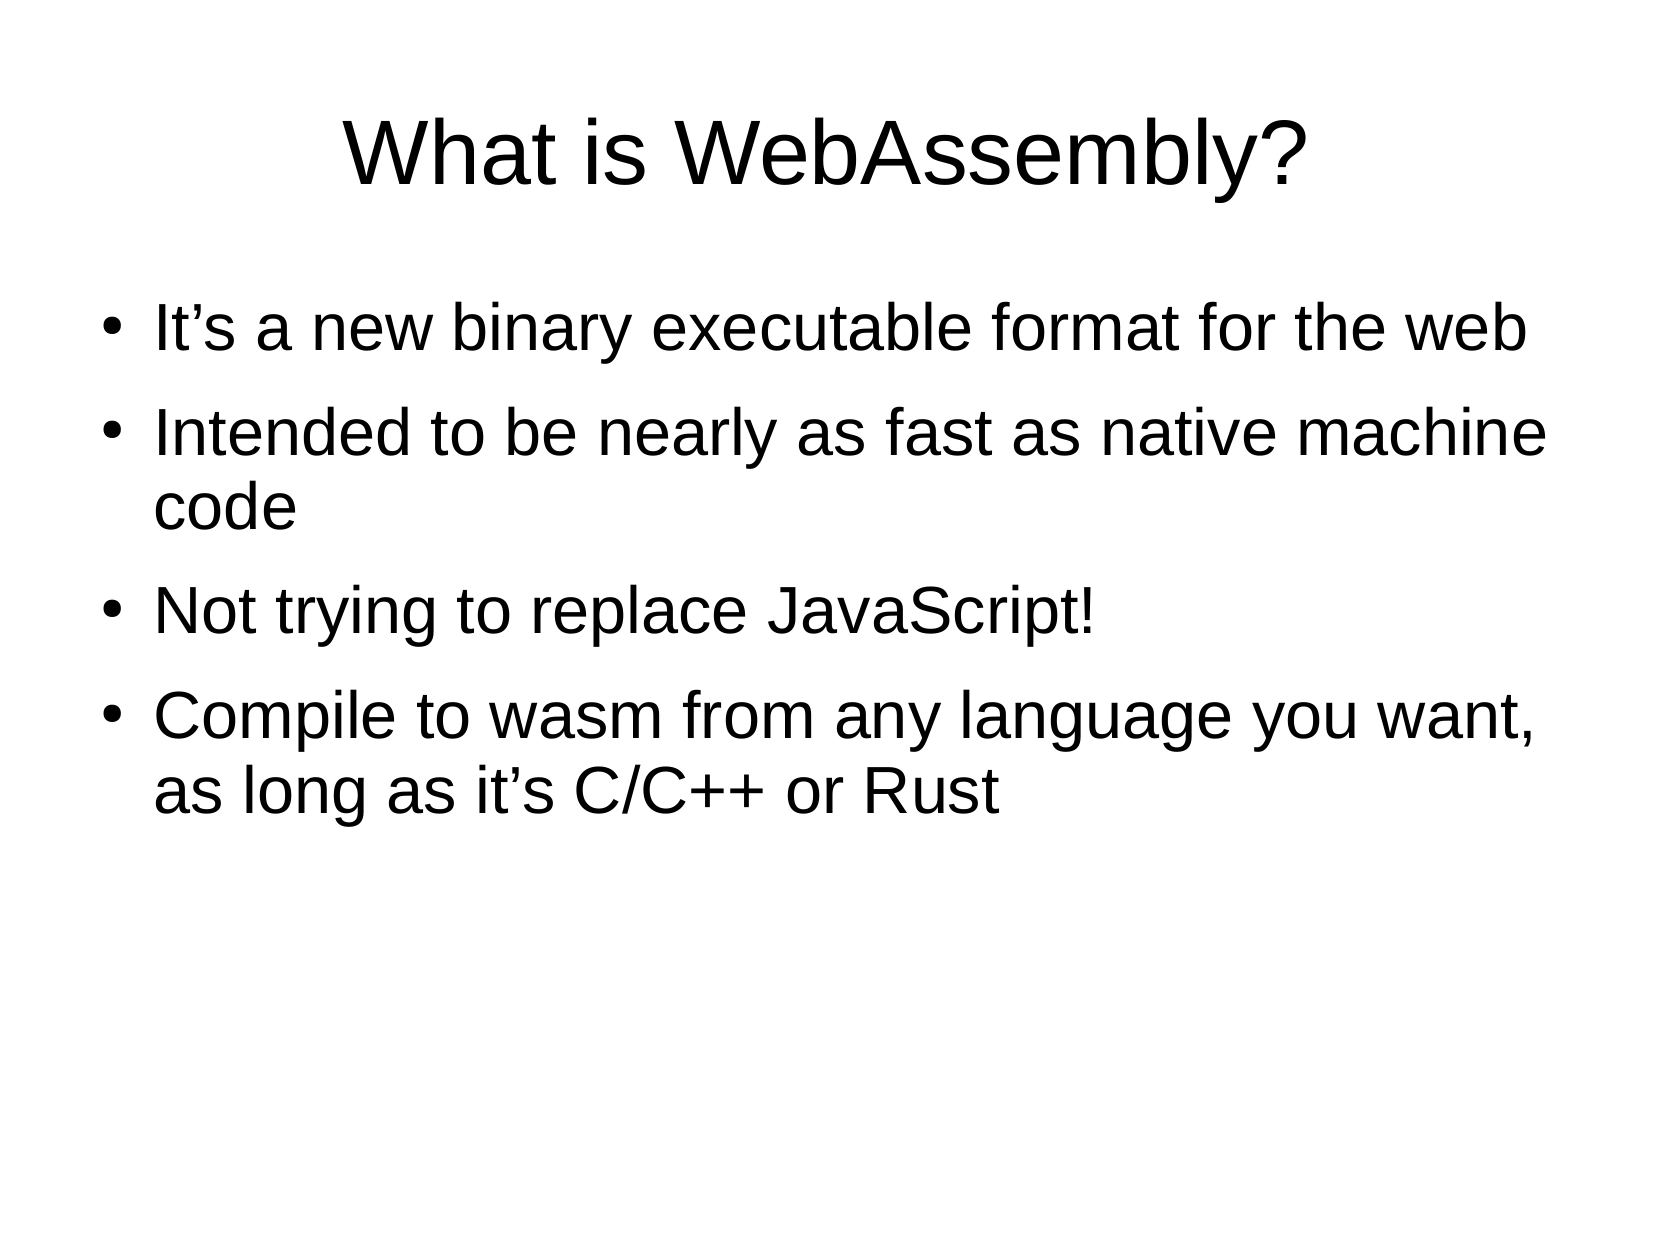

# What is WebAssembly?
It’s a new binary executable format for the web
Intended to be nearly as fast as native machine code
Not trying to replace JavaScript!
Compile to wasm from any language you want, as long as it’s C/C++ or Rust